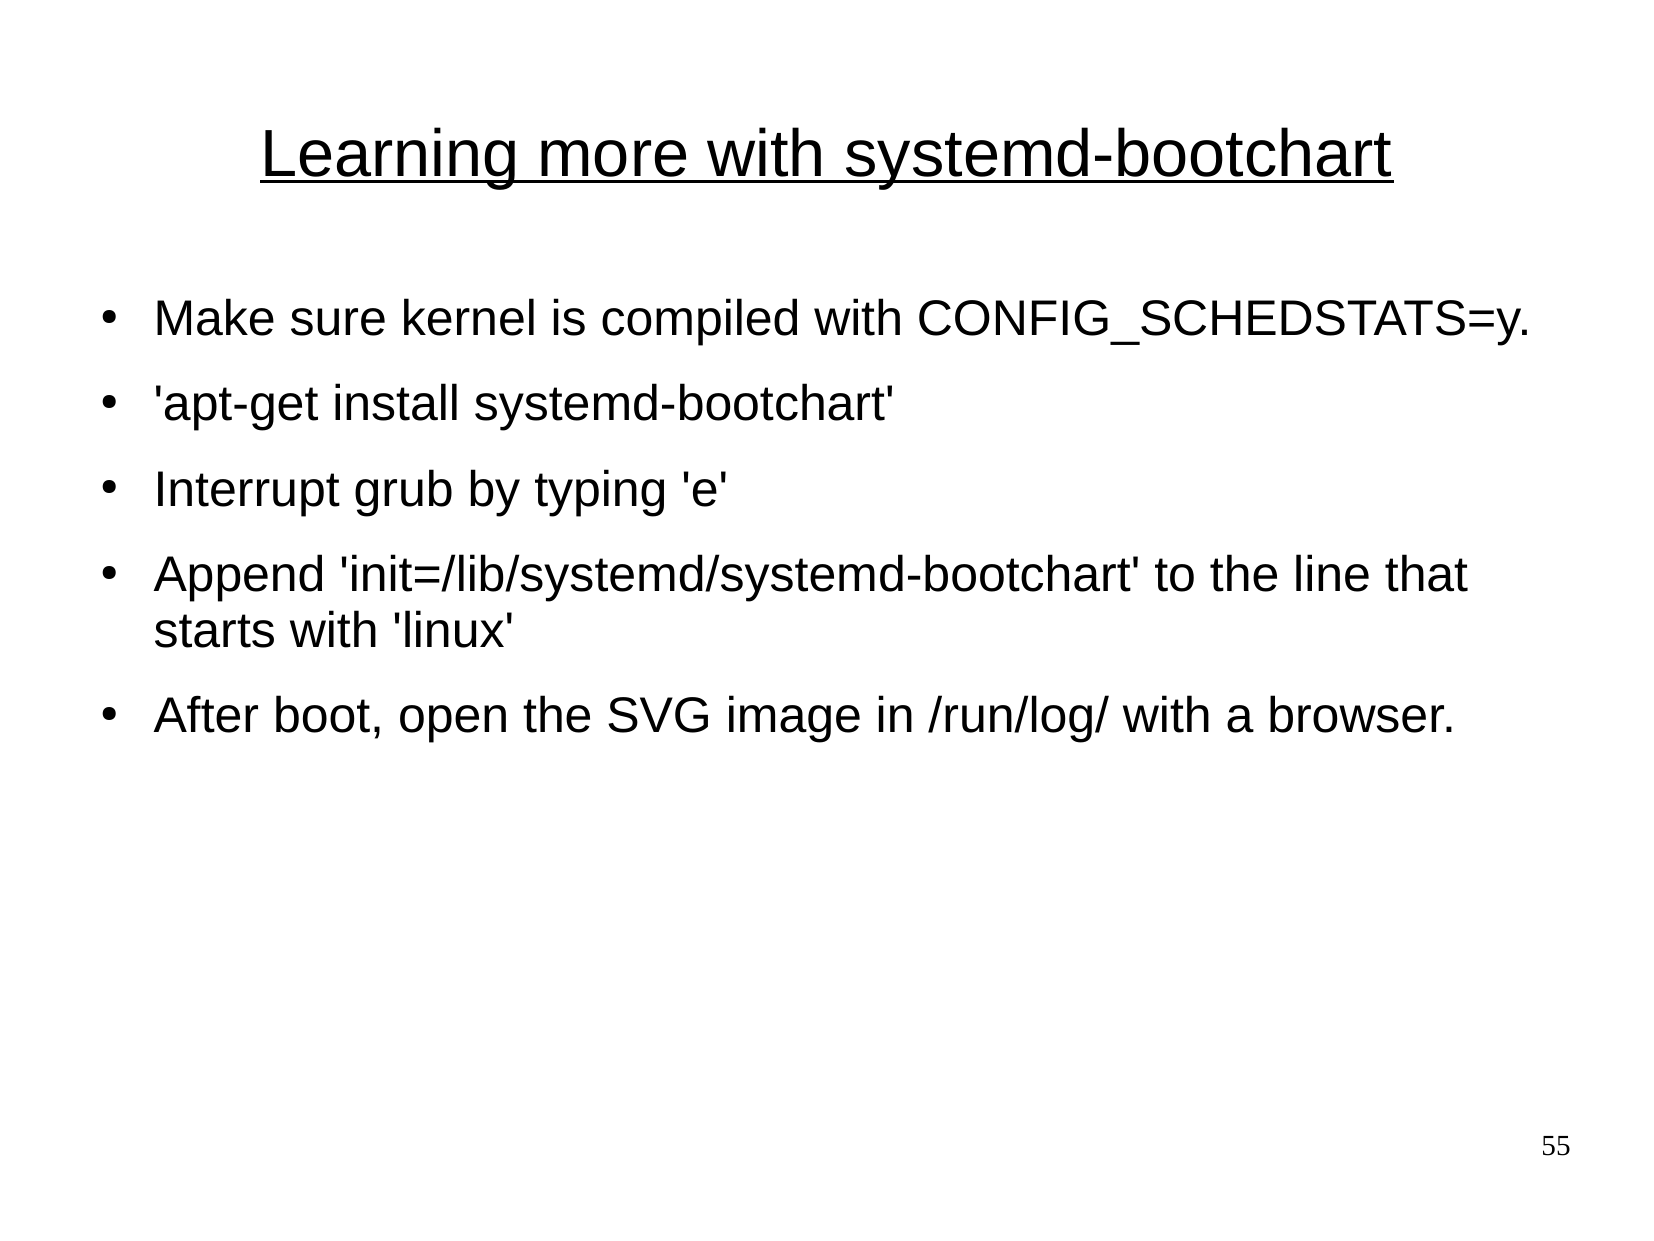

# Learning more with systemd-bootchart
Make sure kernel is compiled with CONFIG_SCHEDSTATS=y.
'apt-get install systemd-bootchart'
Interrupt grub by typing 'e'
Append 'init=/lib/systemd/systemd-bootchart' to the line that starts with 'linux'
After boot, open the SVG image in /run/log/ with a browser.
55